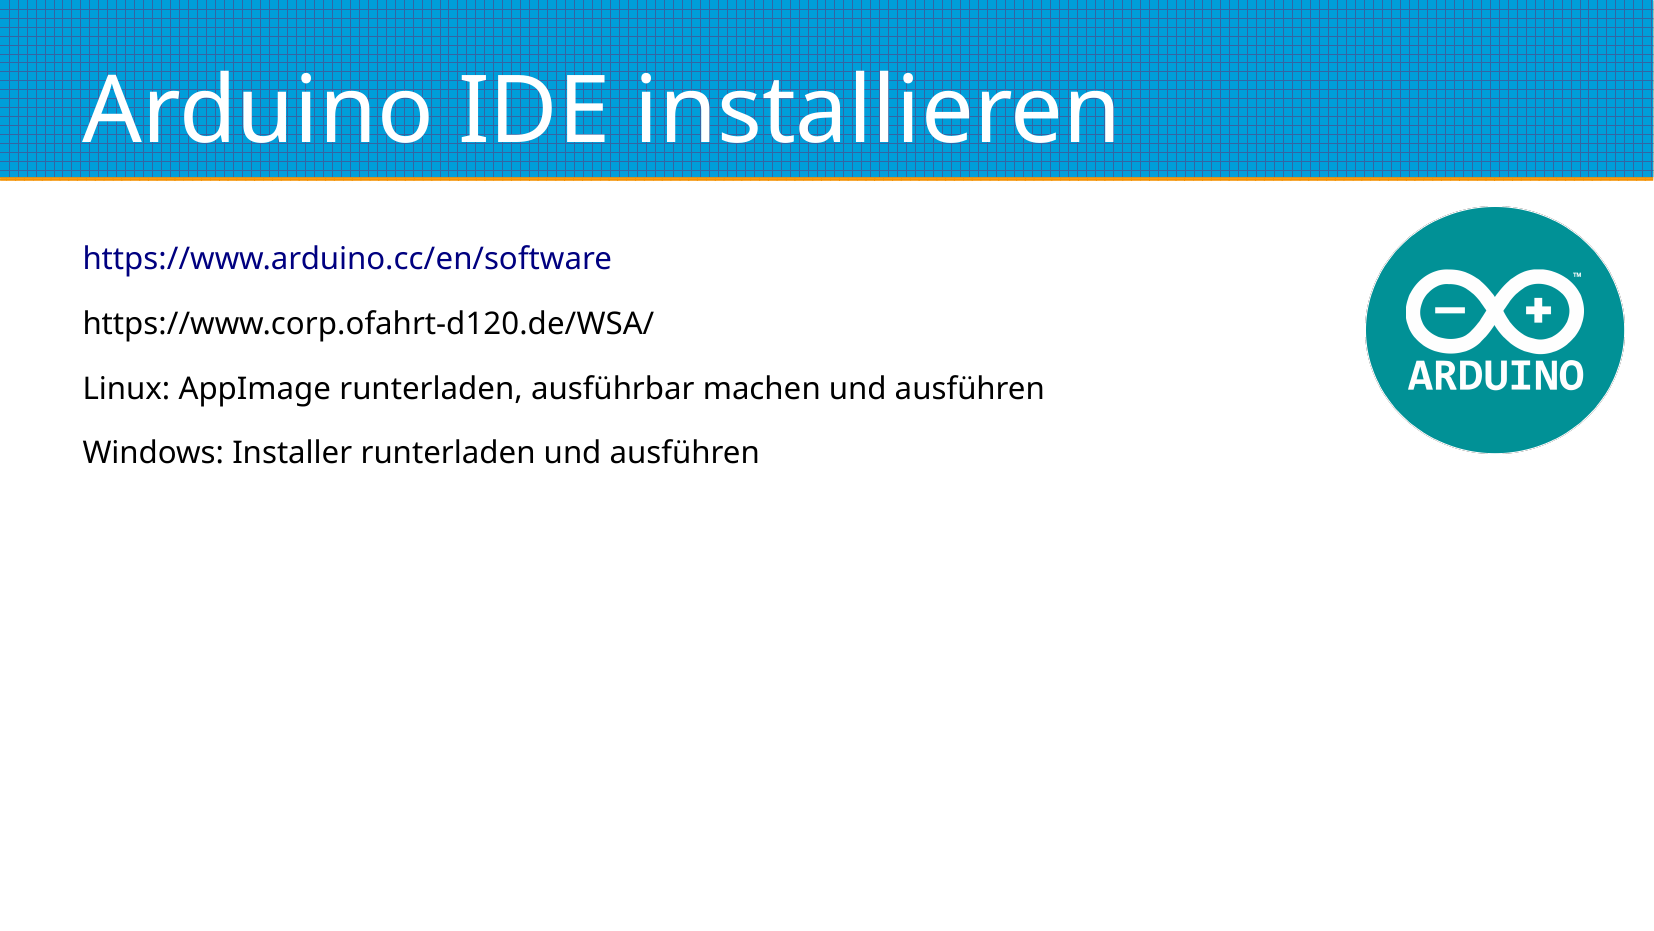

# Arduino IDE installieren
https://www.arduino.cc/en/software
https://www.corp.ofahrt-d120.de/WSA/
Linux: AppImage runterladen, ausführbar machen und ausführen
Windows: Installer runterladen und ausführen